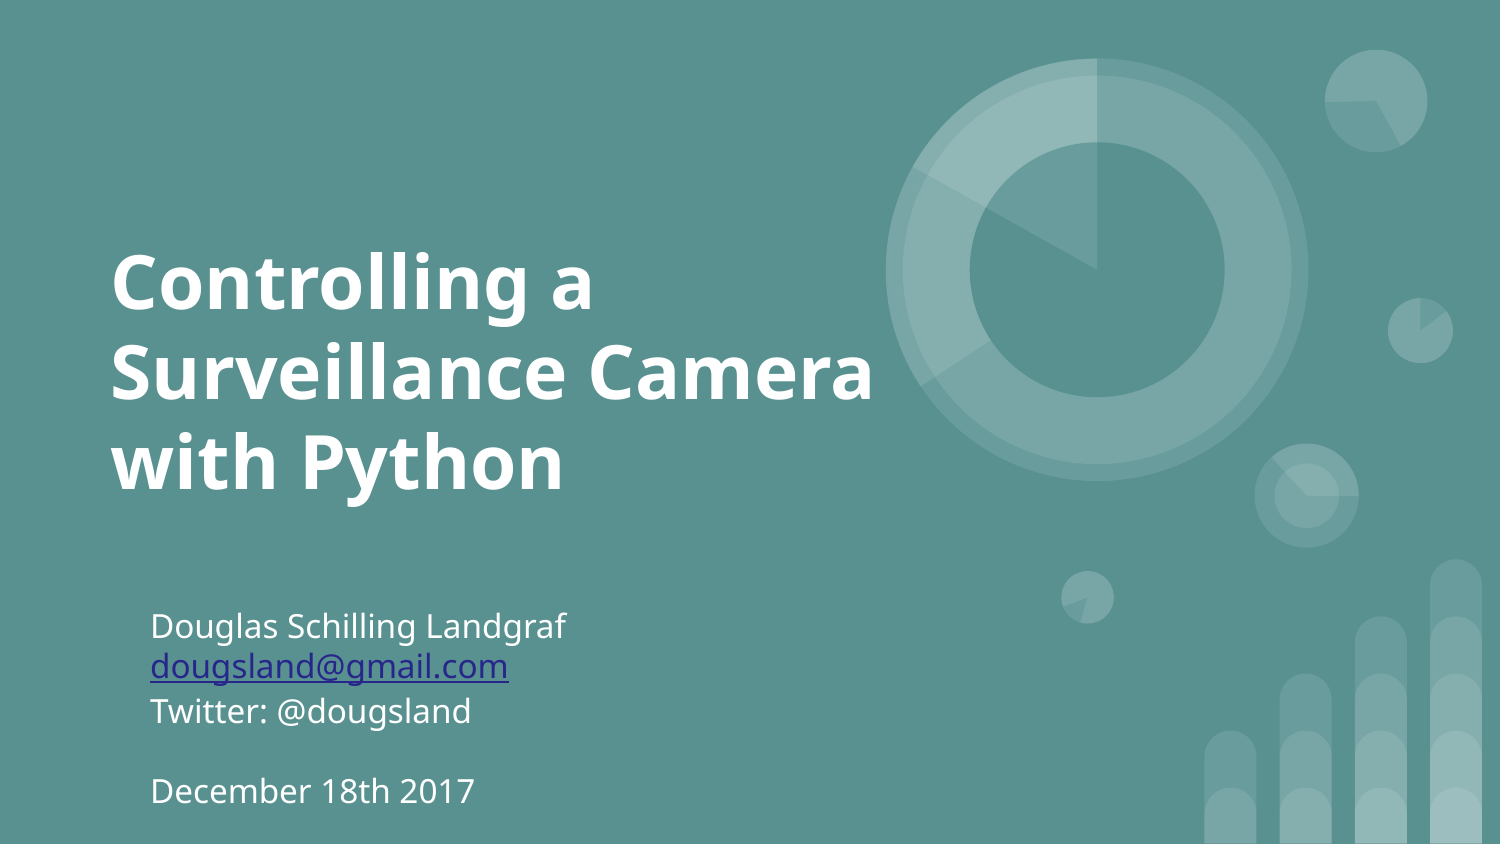

# Controlling a	Surveillance Camera with Python
Douglas Schilling Landgraf
dougsland@gmail.com
Twitter: @dougsland
December 18th 2017